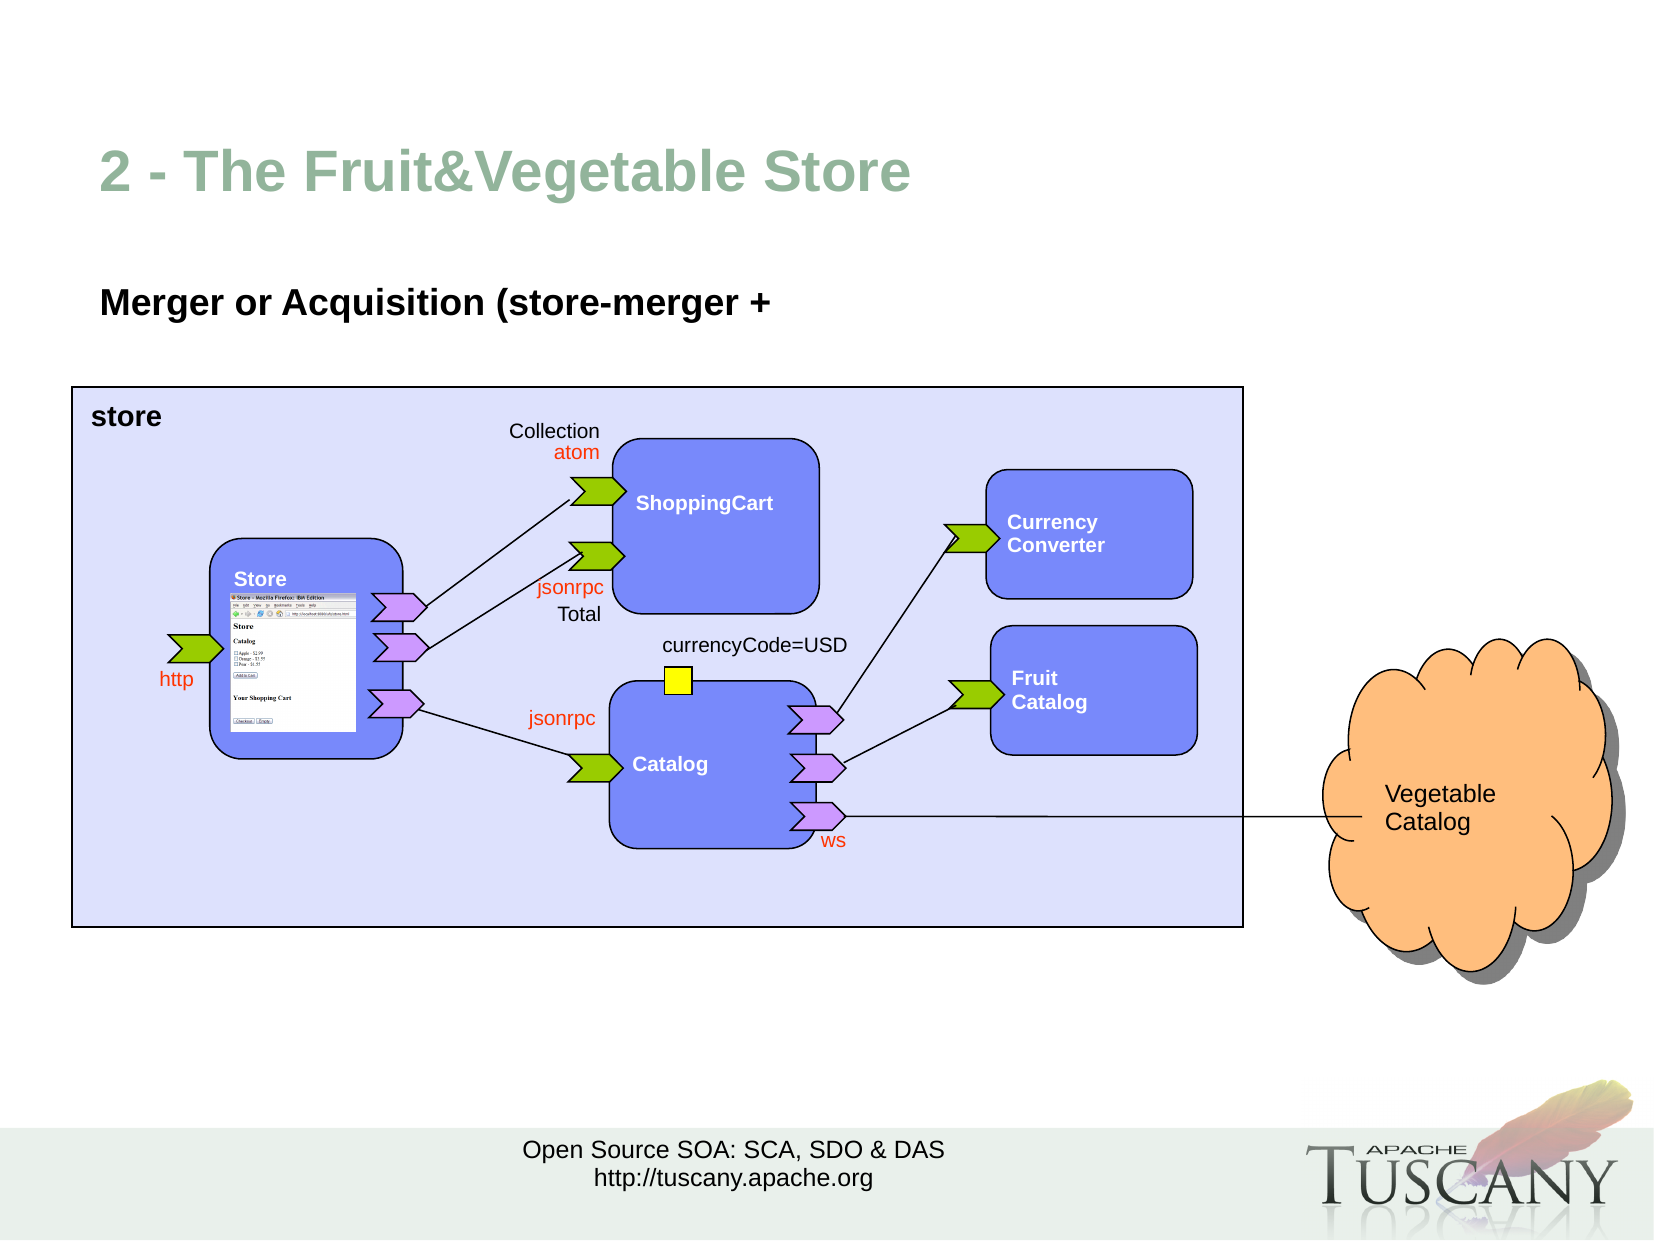

# 2 - The Fruit&Vegetable Store
Merger or Acquisition (store-merger +
store
Collection
atom
ShoppingCart
Currency
Converter
Store
jsonrpc
Total
Fruit
Catalog
currencyCode=USD
http
Catalog
jsonrpc
Vegetable
Catalog
ws